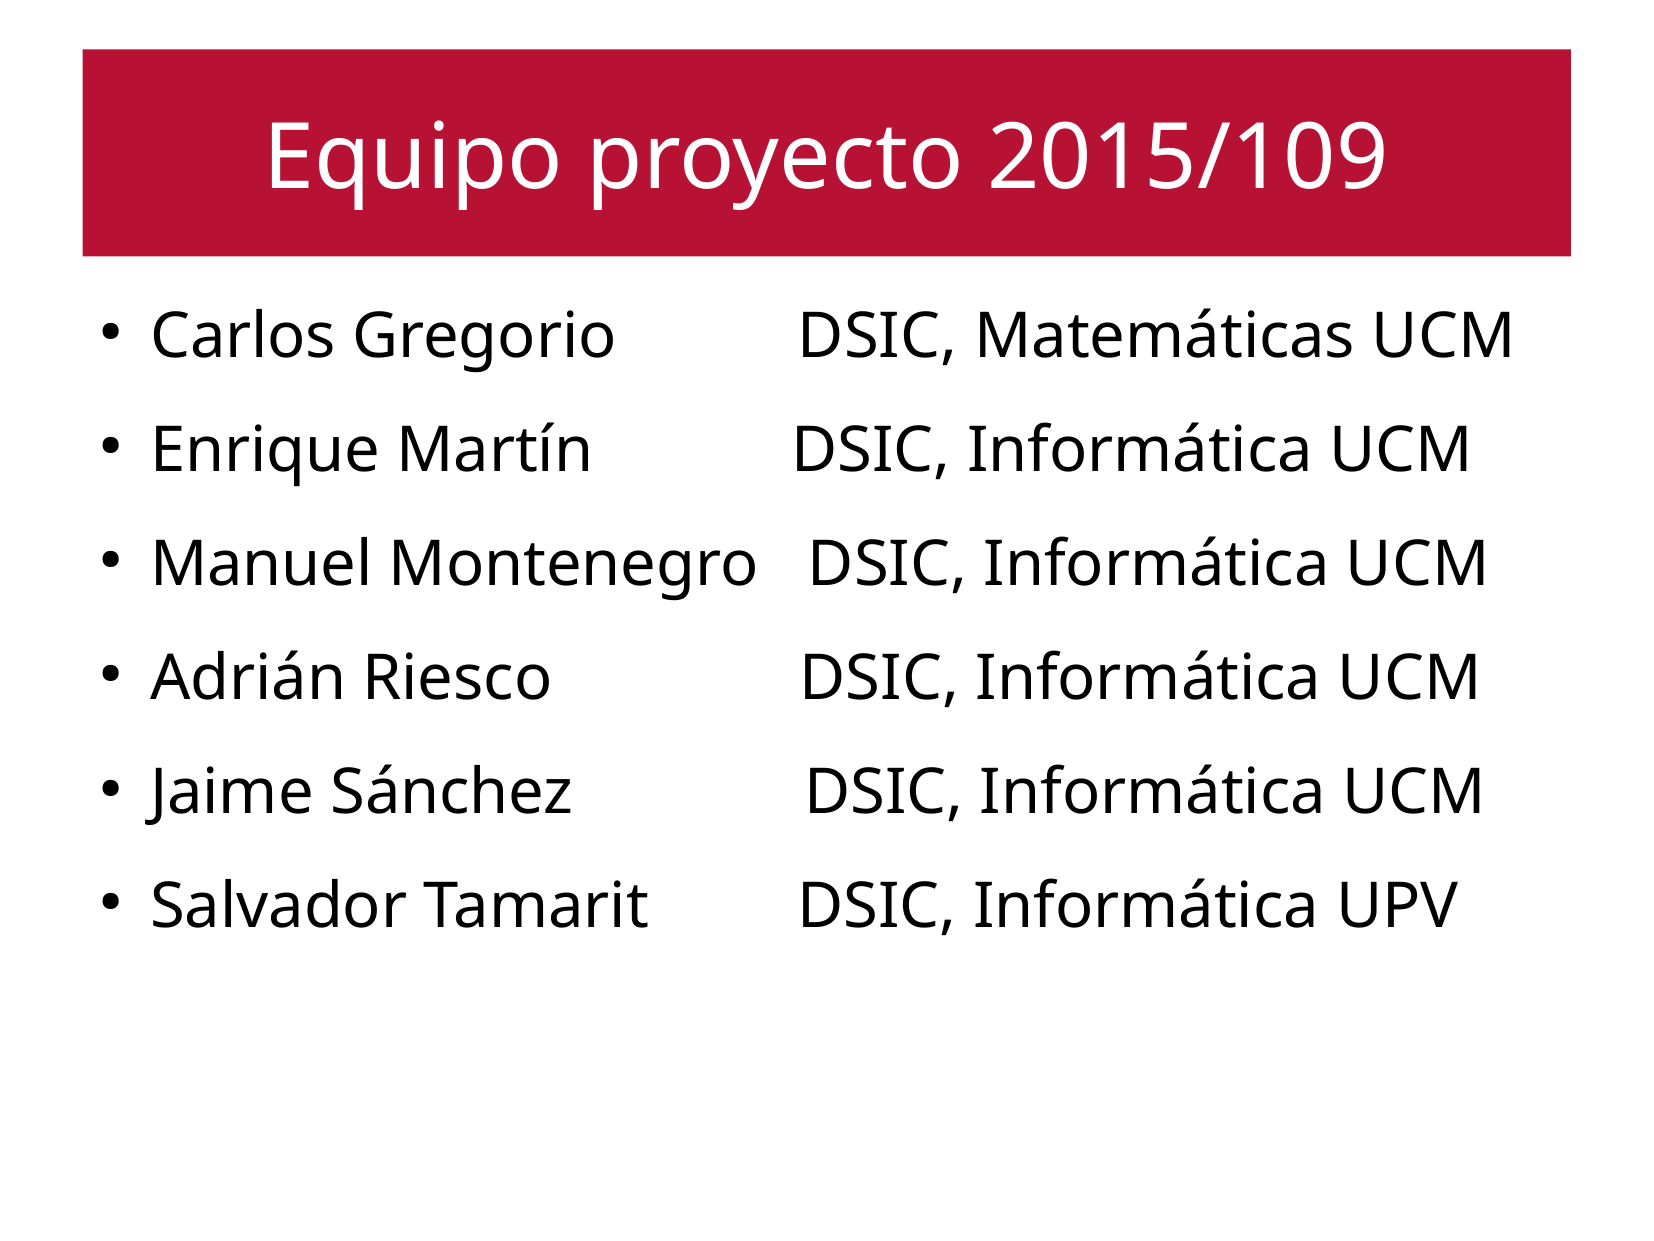

# Equipo proyecto 2015/109
Carlos Gregorio DSIC, Matemáticas UCM
Enrique Martín DSIC, Informática UCM
Manuel Montenegro DSIC, Informática UCM
Adrián Riesco DSIC, Informática UCM
Jaime Sánchez DSIC, Informática UCM
Salvador Tamarit DSIC, Informática UPV